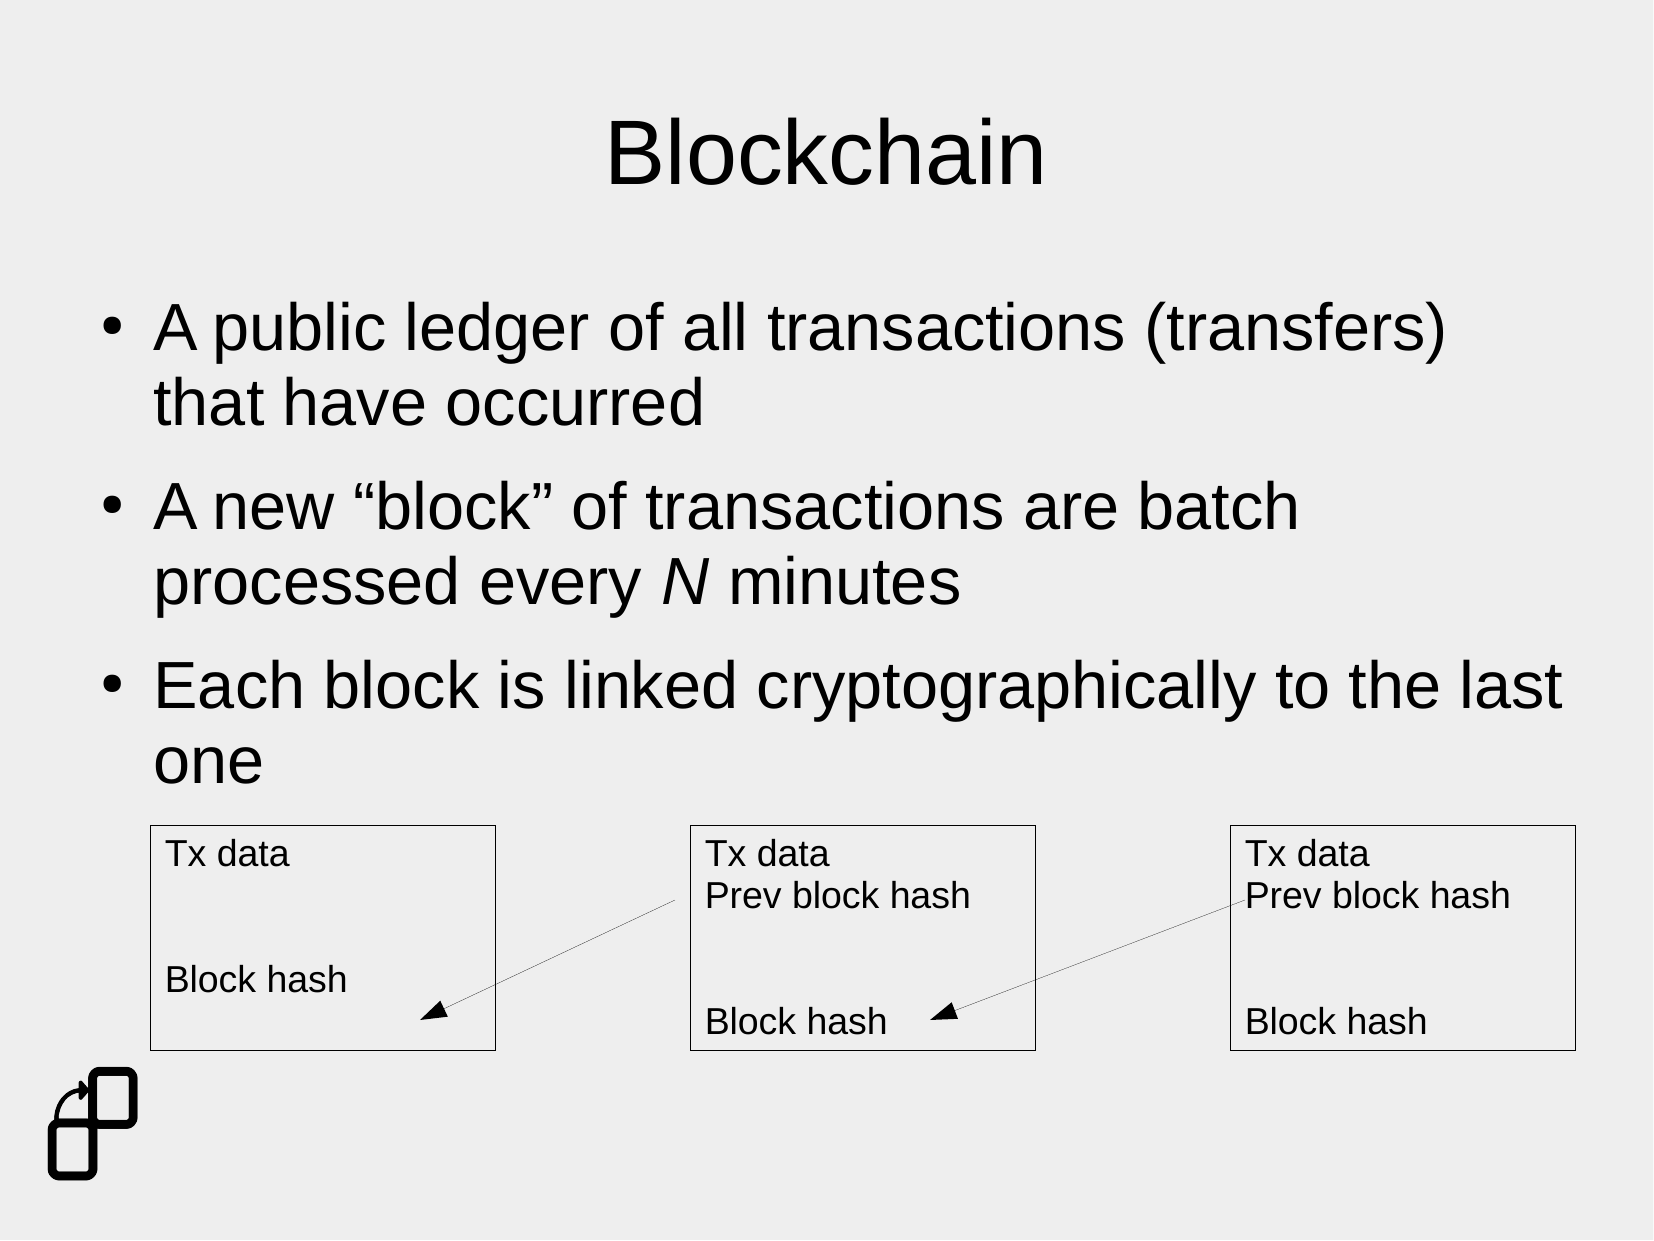

# Blockchain
A public ledger of all transactions (transfers) that have occurred
A new “block” of transactions are batch processed every N minutes
Each block is linked cryptographically to the last one
Tx data
Block hash
Tx data
Prev block hash
Block hash
Tx data
Prev block hash
Block hash